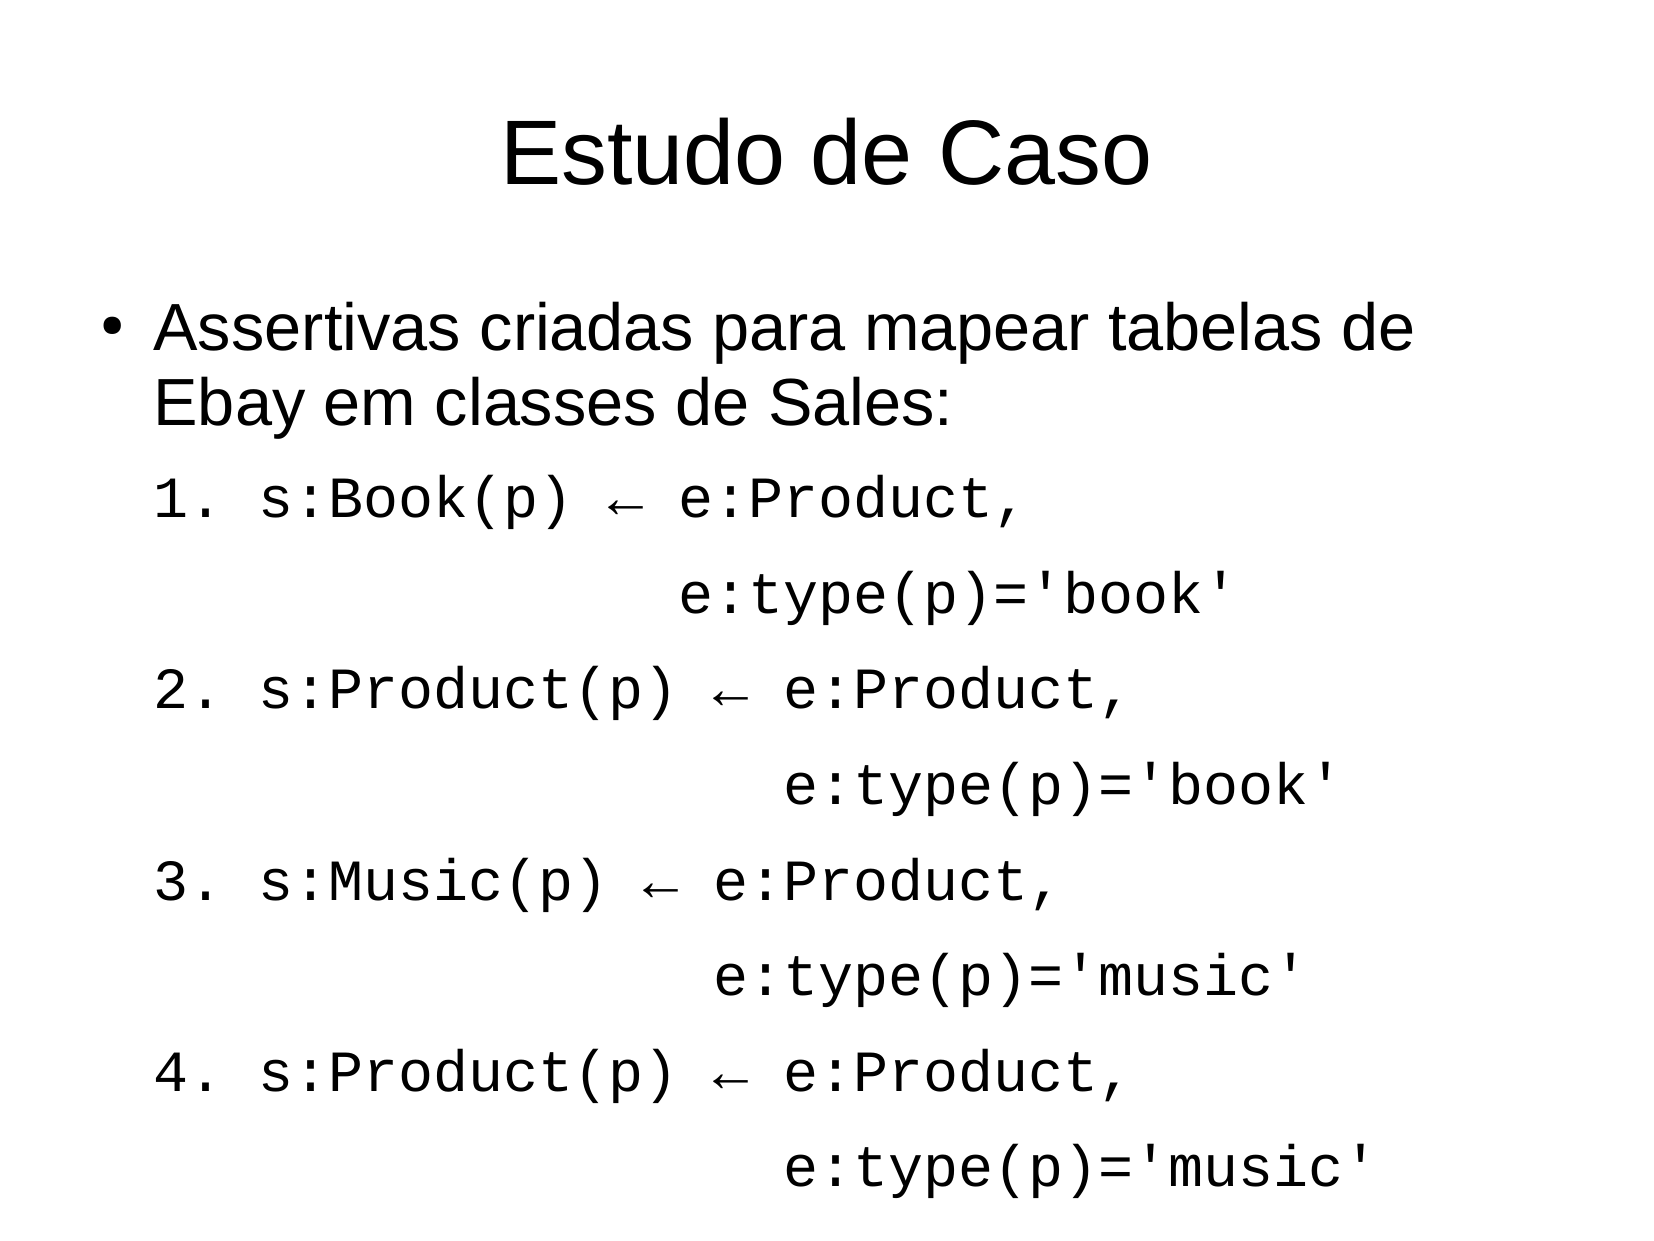

# Estudo de Caso
Assertivas criadas para mapear tabelas de Ebay em classes de Sales:
1. s:Book(p) ← e:Product,
 e:type(p)='book'
2. s:Product(p) ← e:Product,
 e:type(p)='book'
3. s:Music(p) ← e:Product,
 e:type(p)='music'
4. s:Product(p) ← e:Product,
 e:type(p)='music'